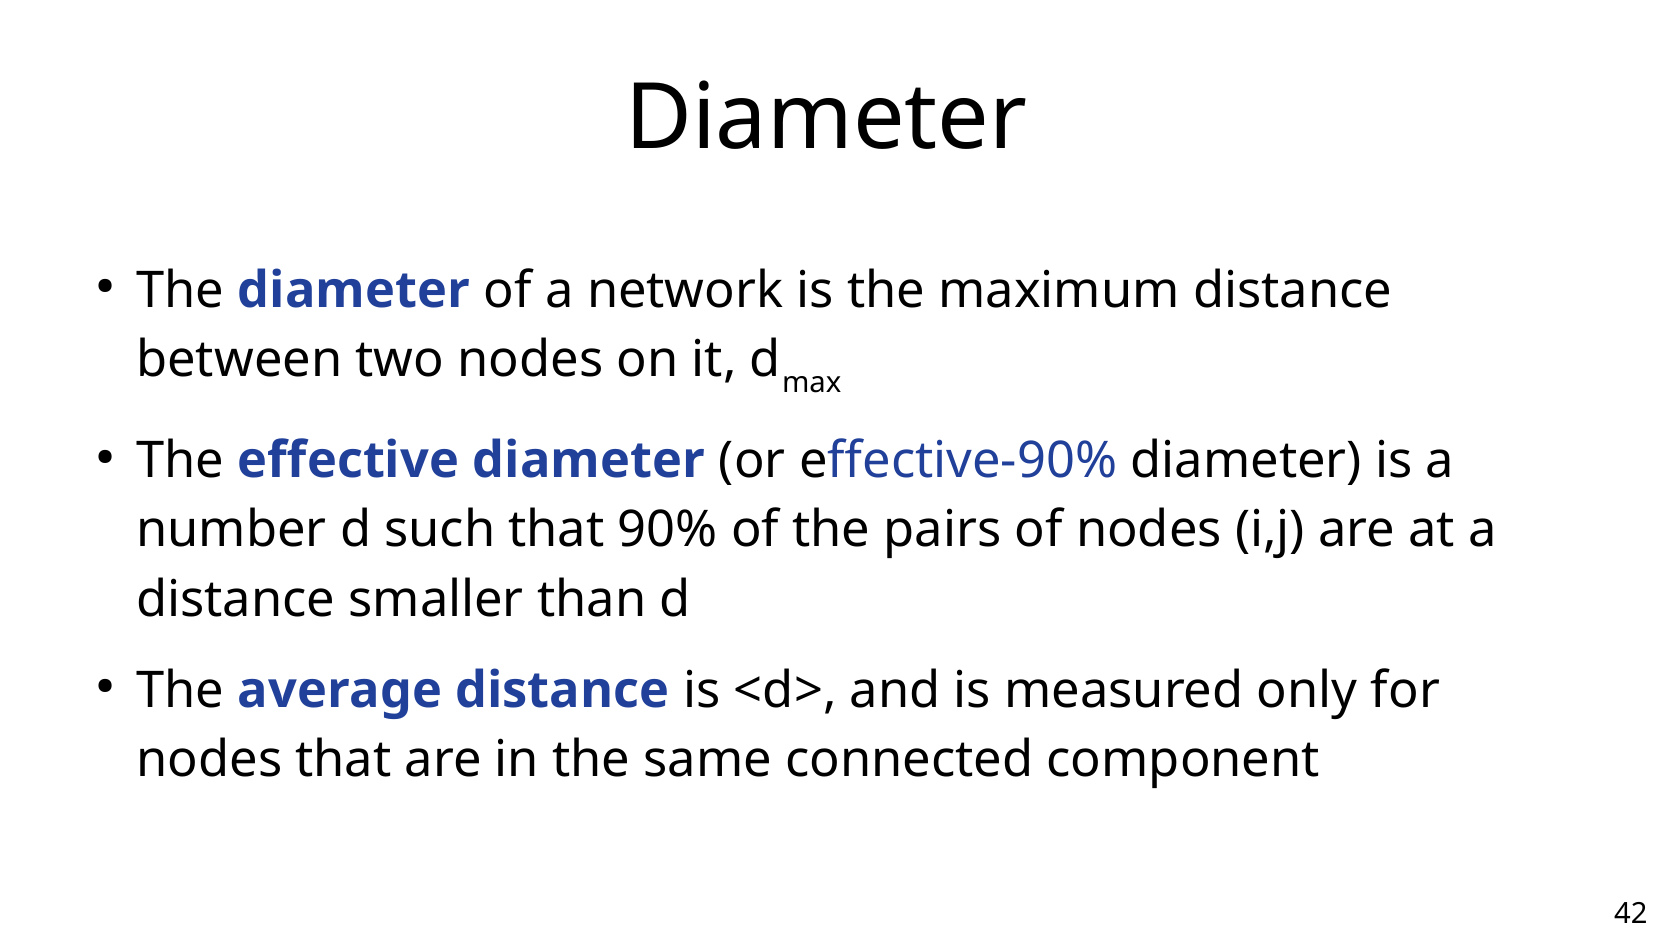

# Diameter
The diameter of a network is the maximum distance between two nodes on it, dmax
The effective diameter (or effective-90% diameter) is a number d such that 90% of the pairs of nodes (i,j) are at a distance smaller than d
The average distance is <d>, and is measured only for nodes that are in the same connected component
42